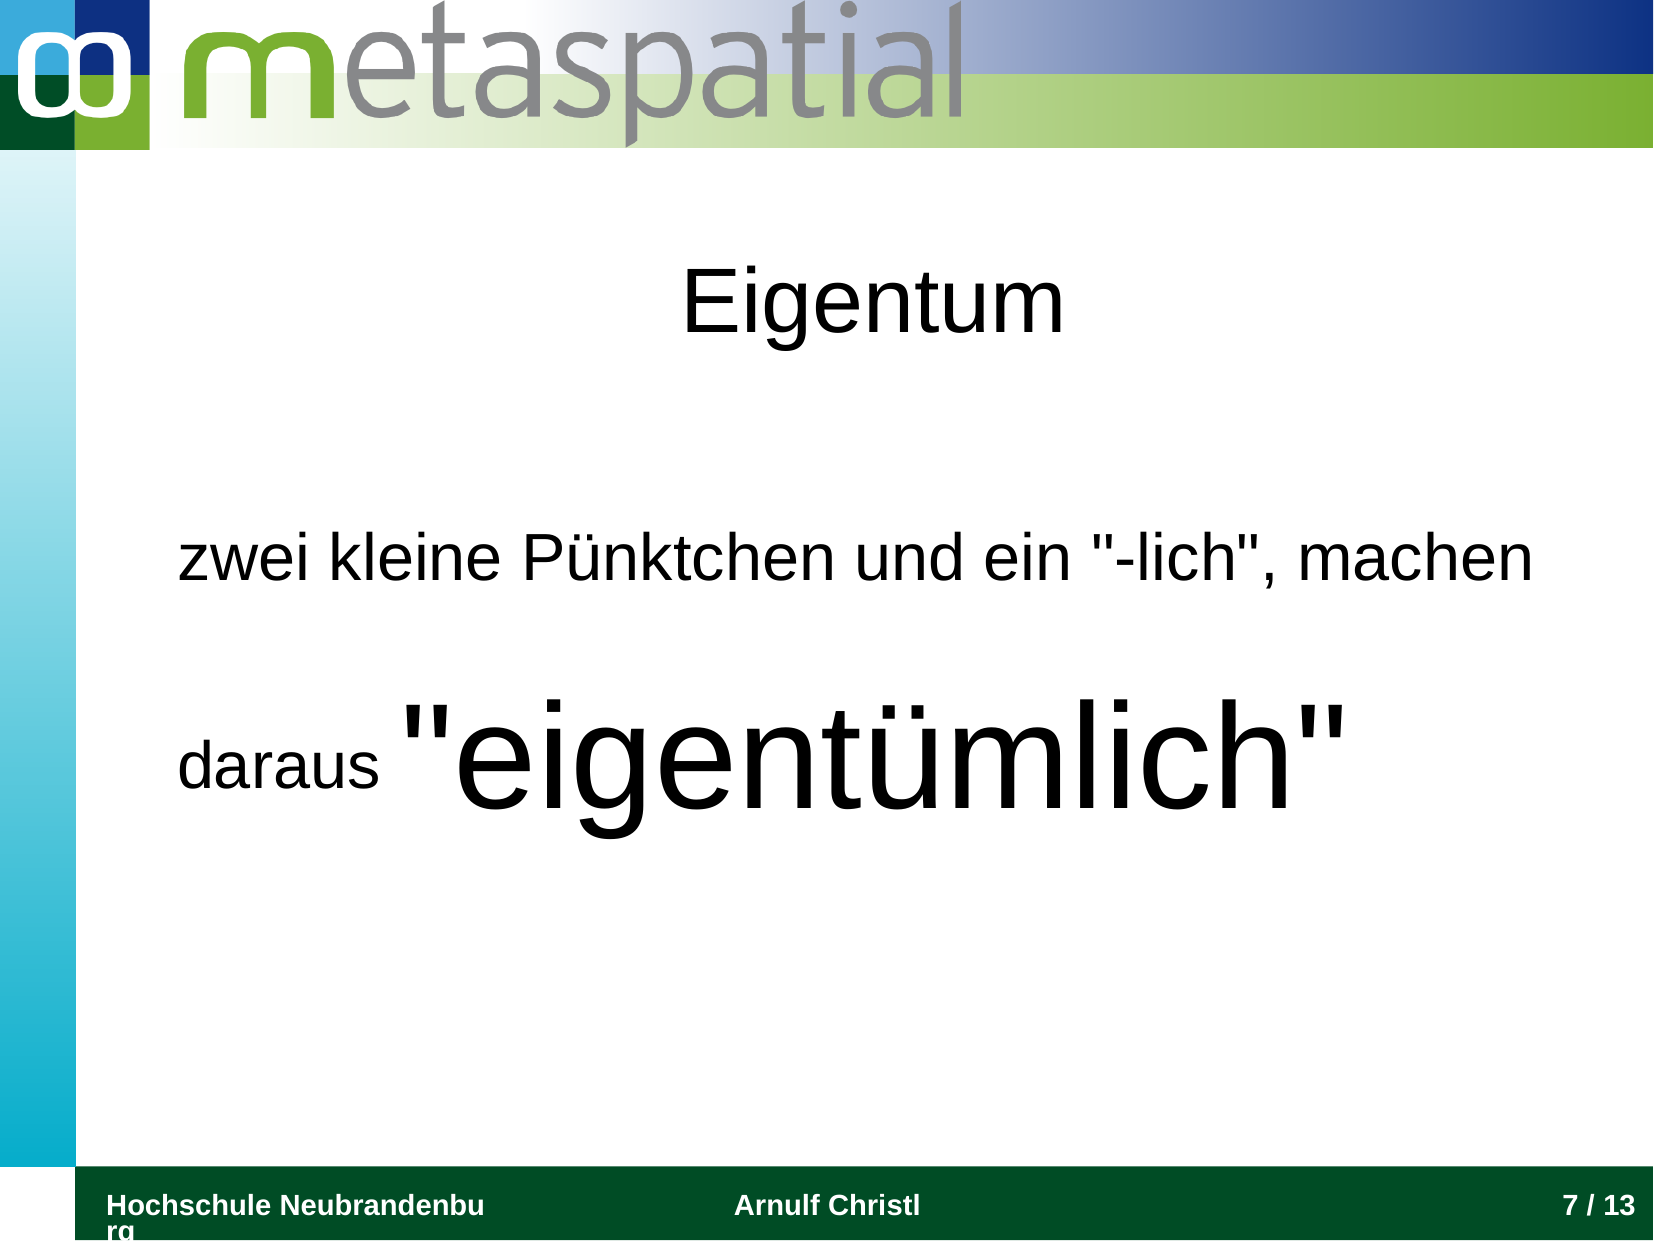

# Eigentum
zwei kleine Pünktchen und ein "-lich", machen
daraus
"eigentümlich"
Hochschule Neubrandenburg
Arnulf Christl
7